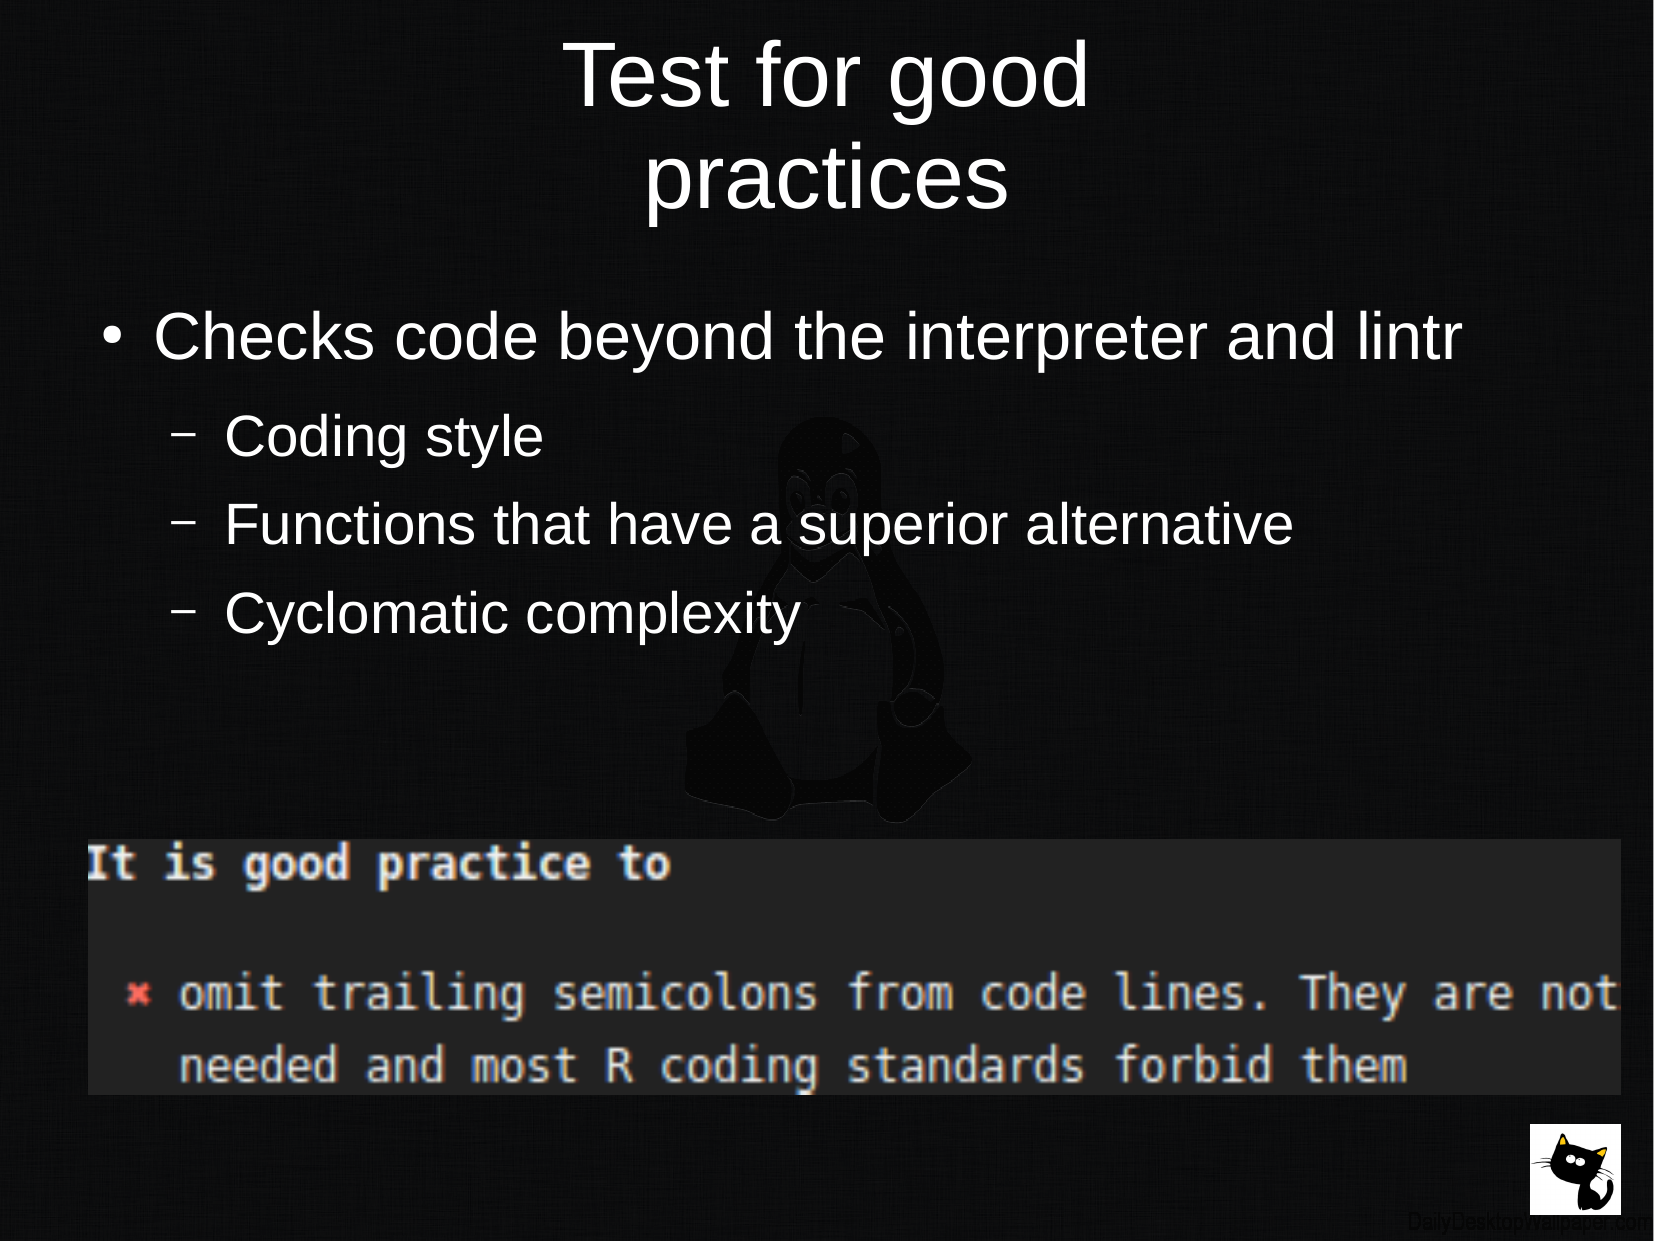

# Test for good practices
Checks code beyond the interpreter and lintr
Coding style
Functions that have a superior alternative
Cyclomatic complexity